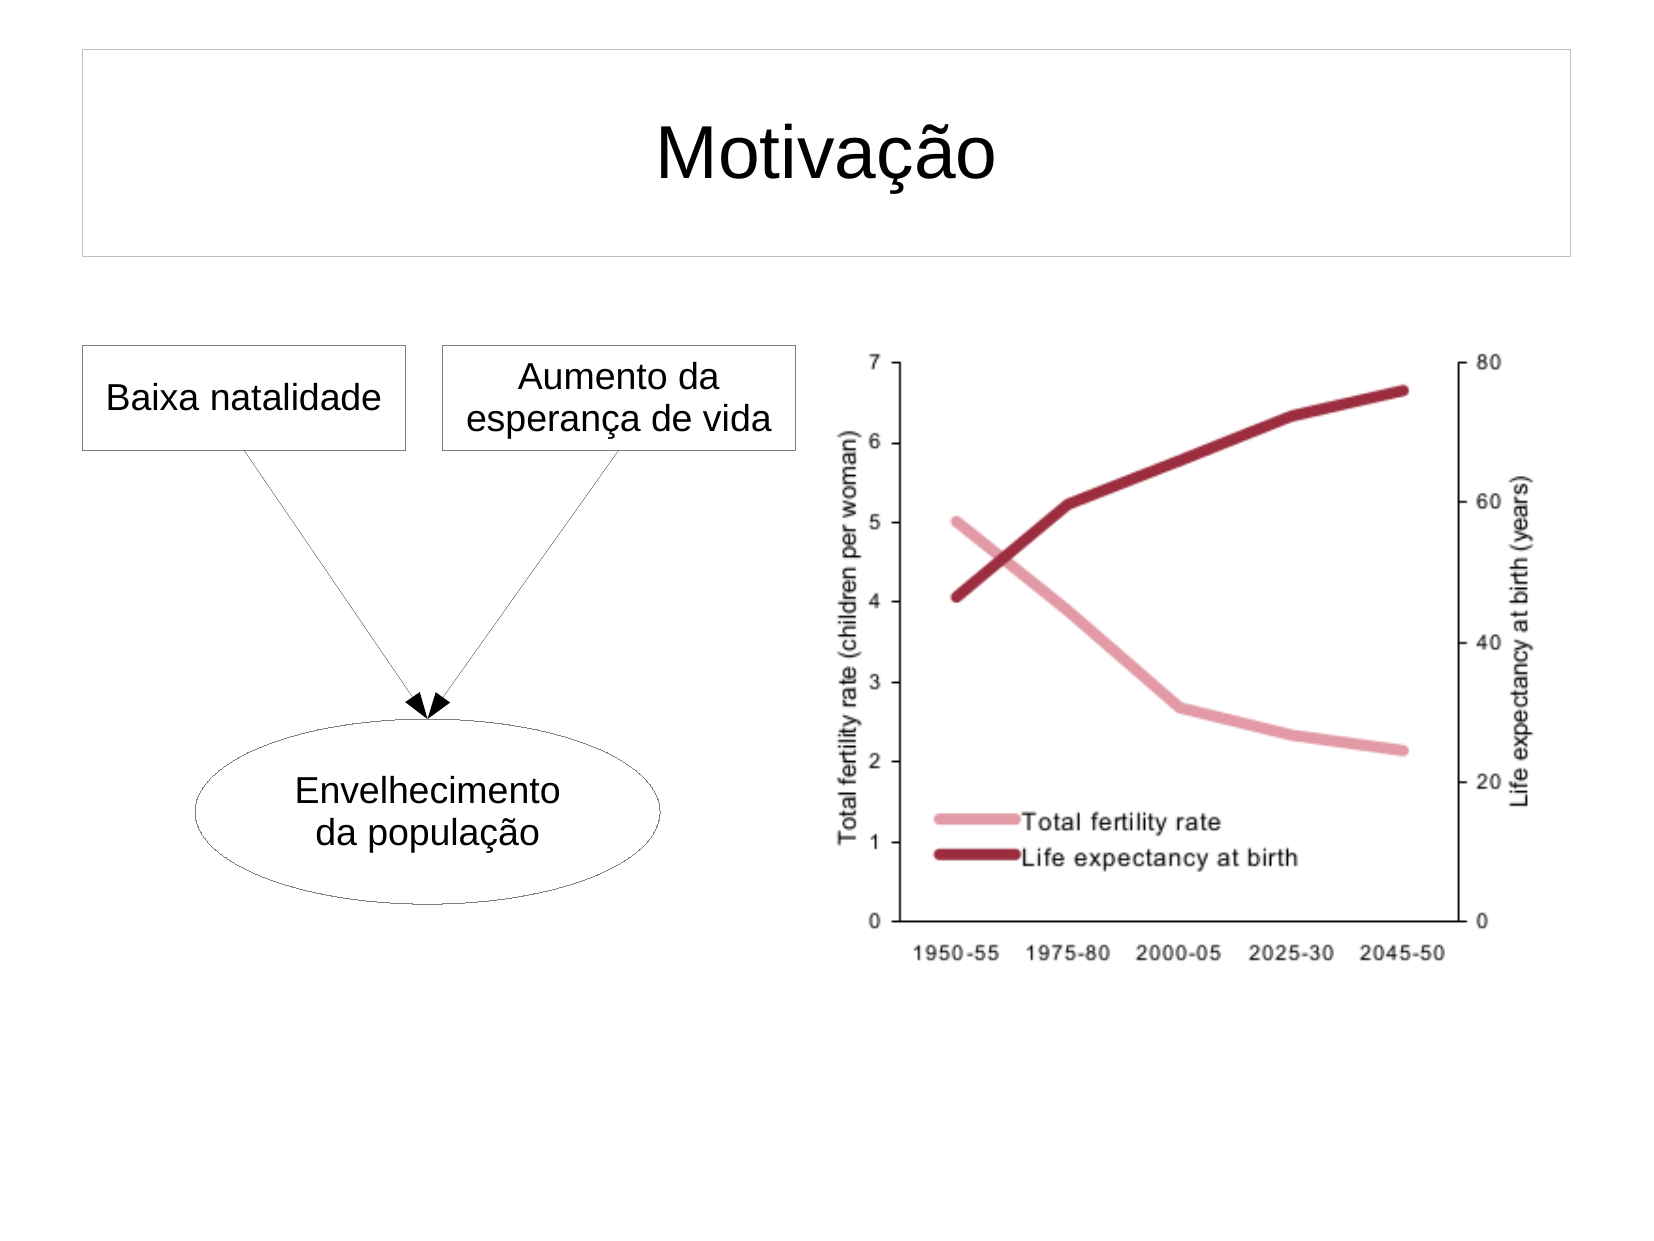

# Motivação
Baixa natalidade
Aumento da esperança de vida
Envelhecimento da população